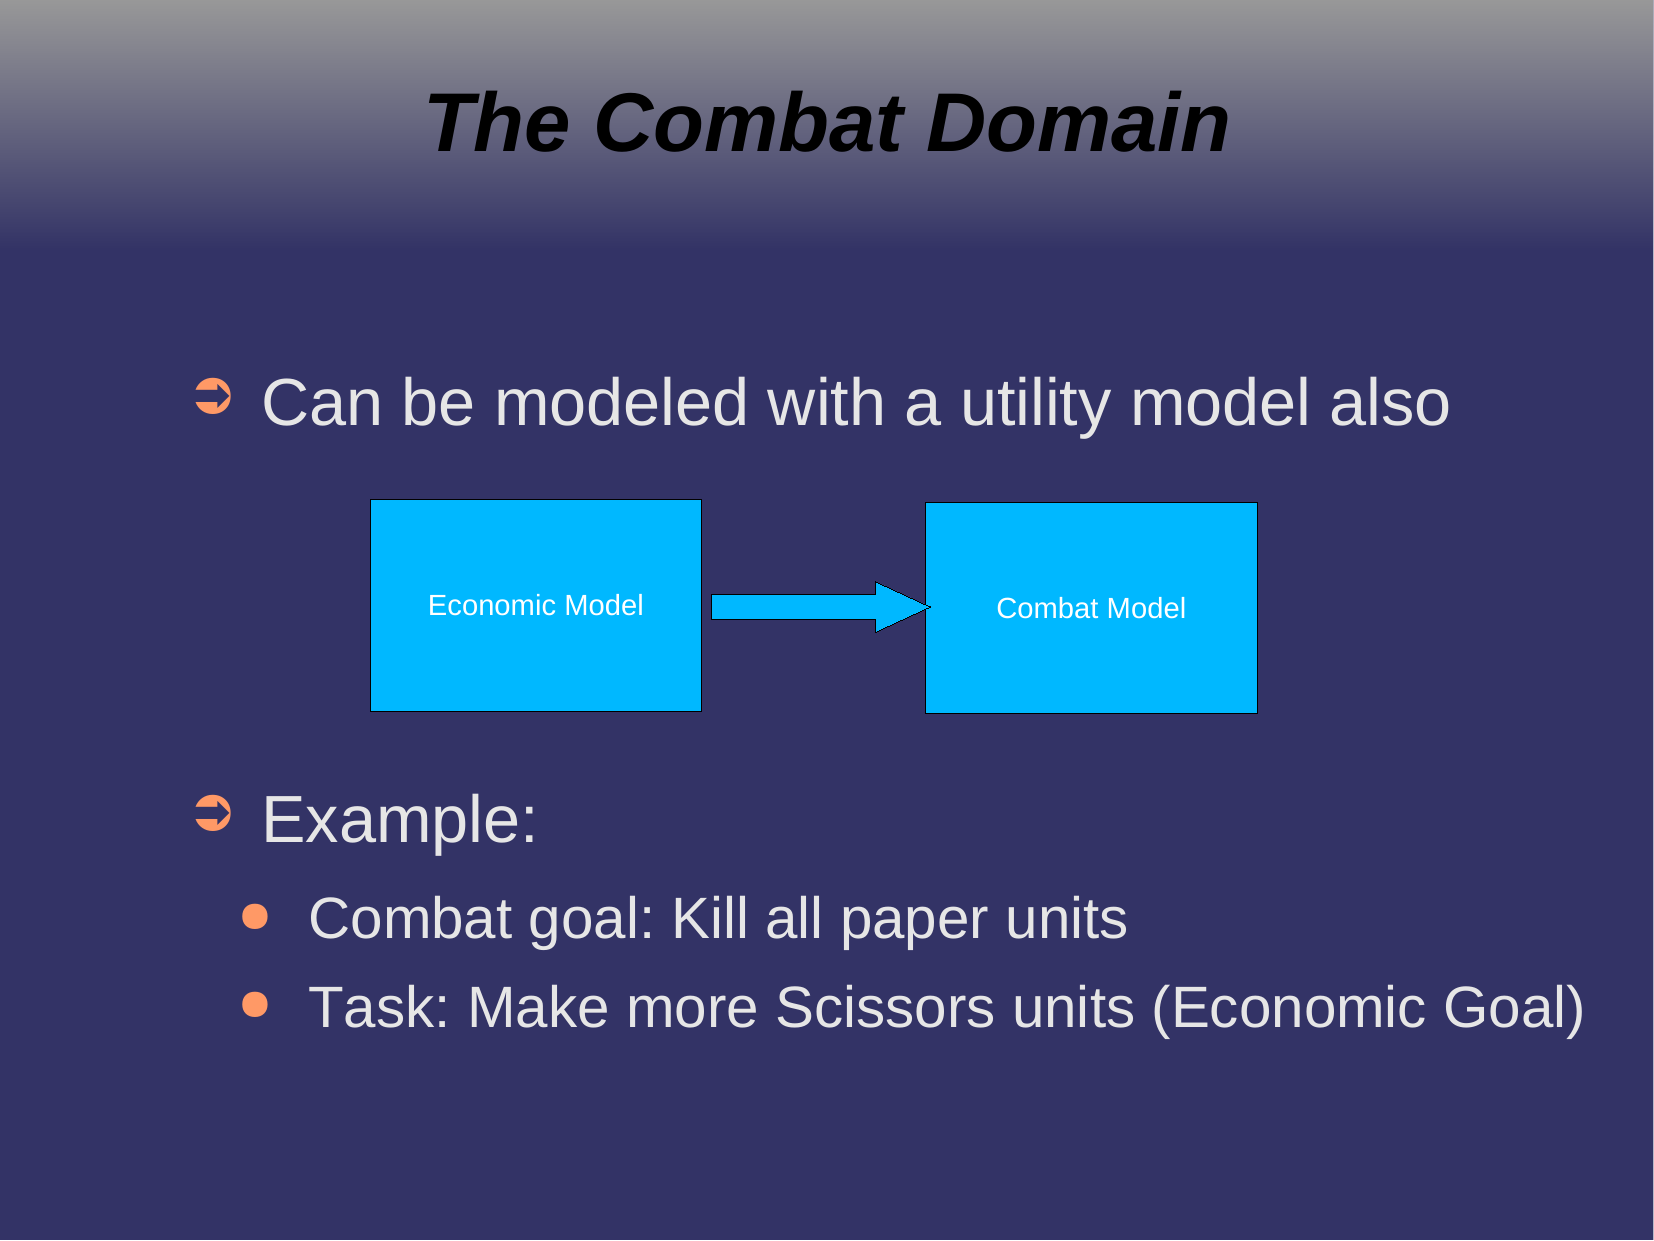

# The Combat Domain
Can be modeled with a utility model also
Example:
Combat goal: Kill all paper units
Task: Make more Scissors units (Economic Goal)
Economic Model
Combat Model